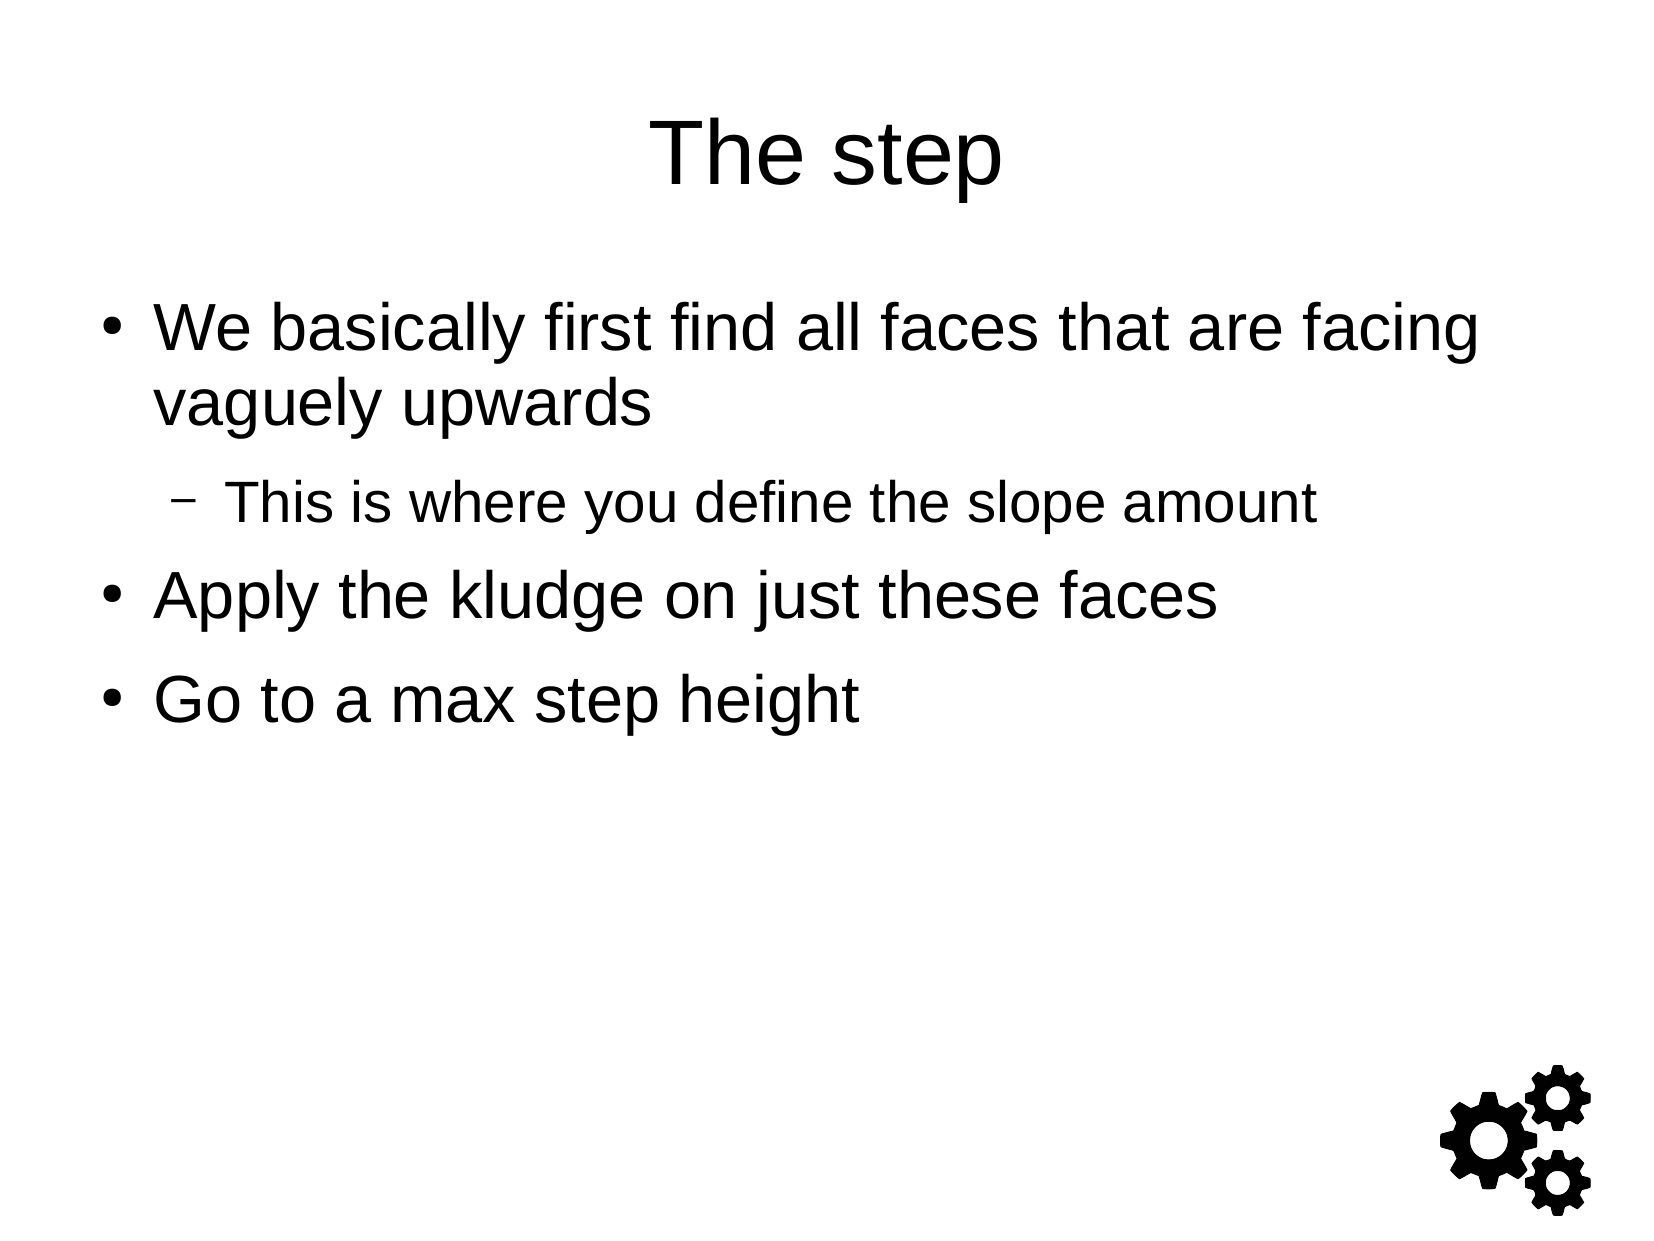

# The step
We basically first find all faces that are facing vaguely upwards
This is where you define the slope amount
Apply the kludge on just these faces
Go to a max step height